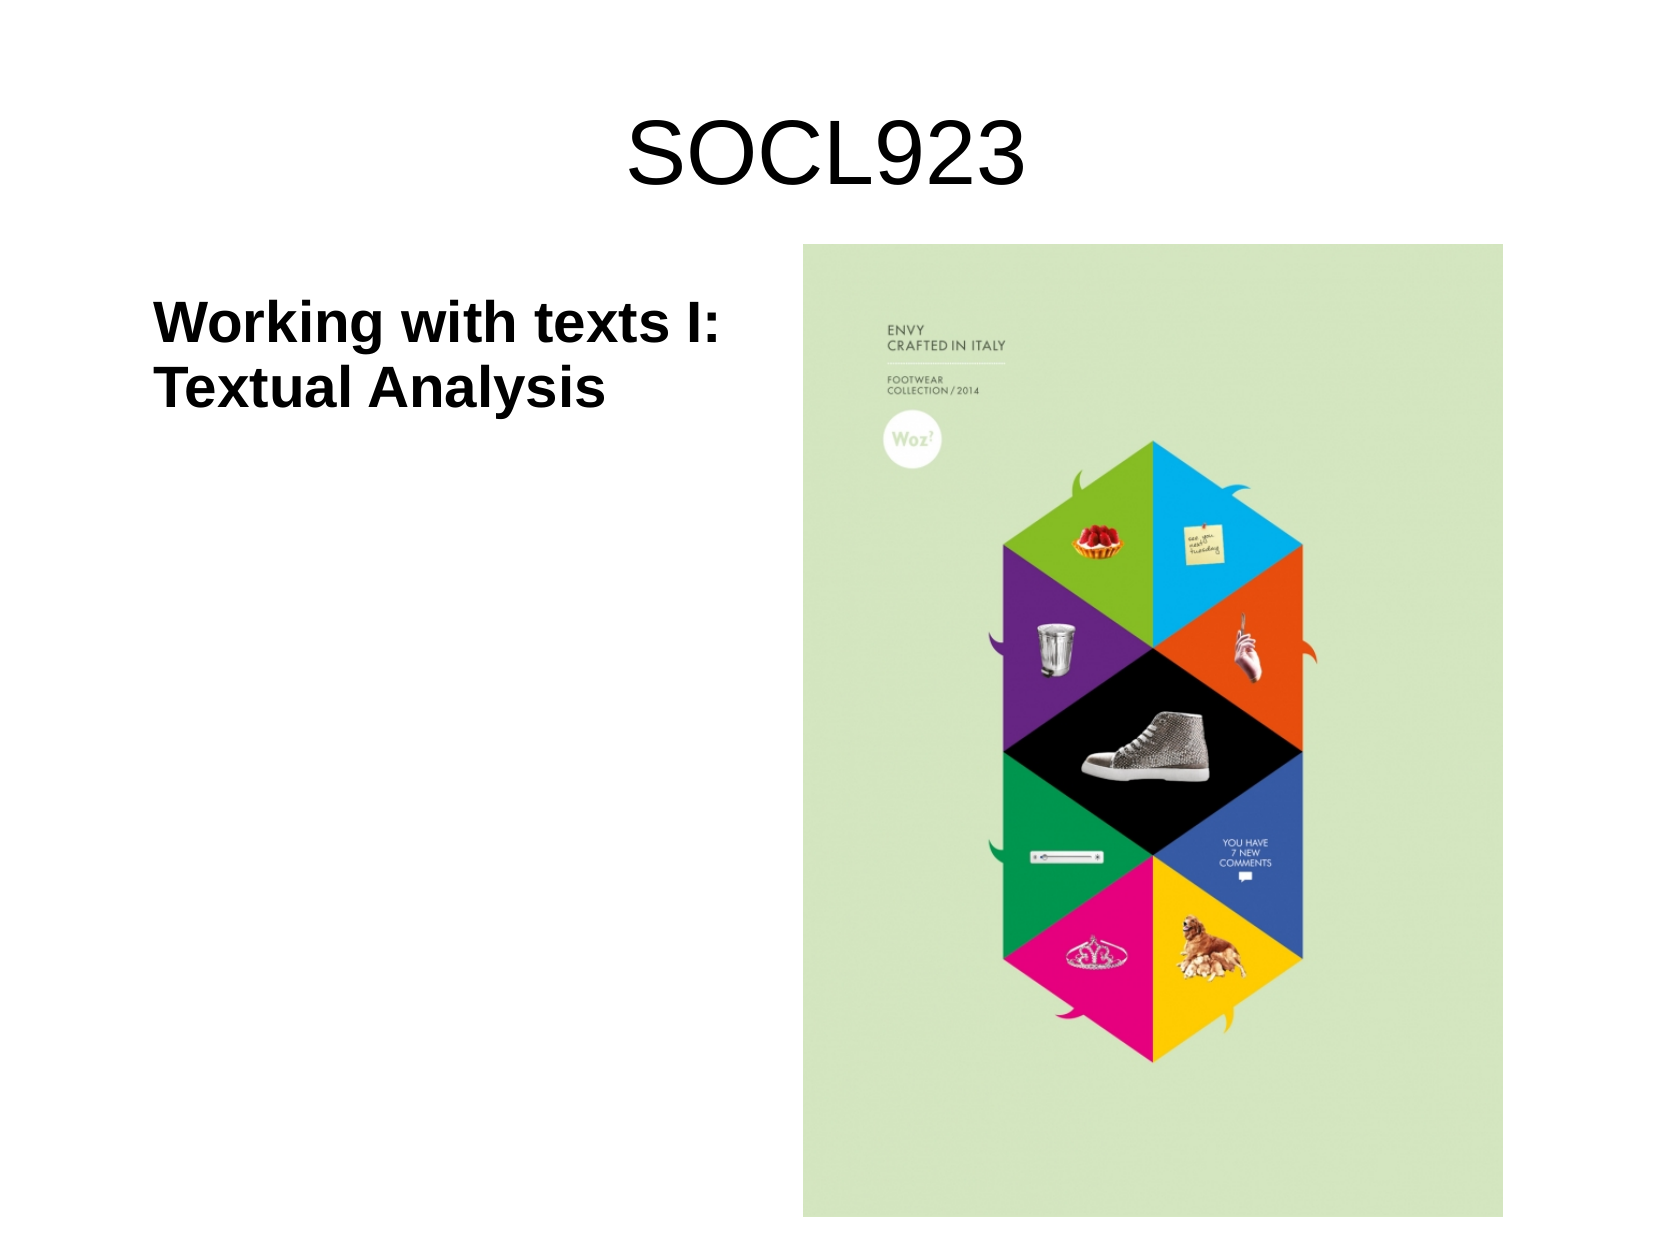

# SOCL923
Working with texts I: Textual Analysis